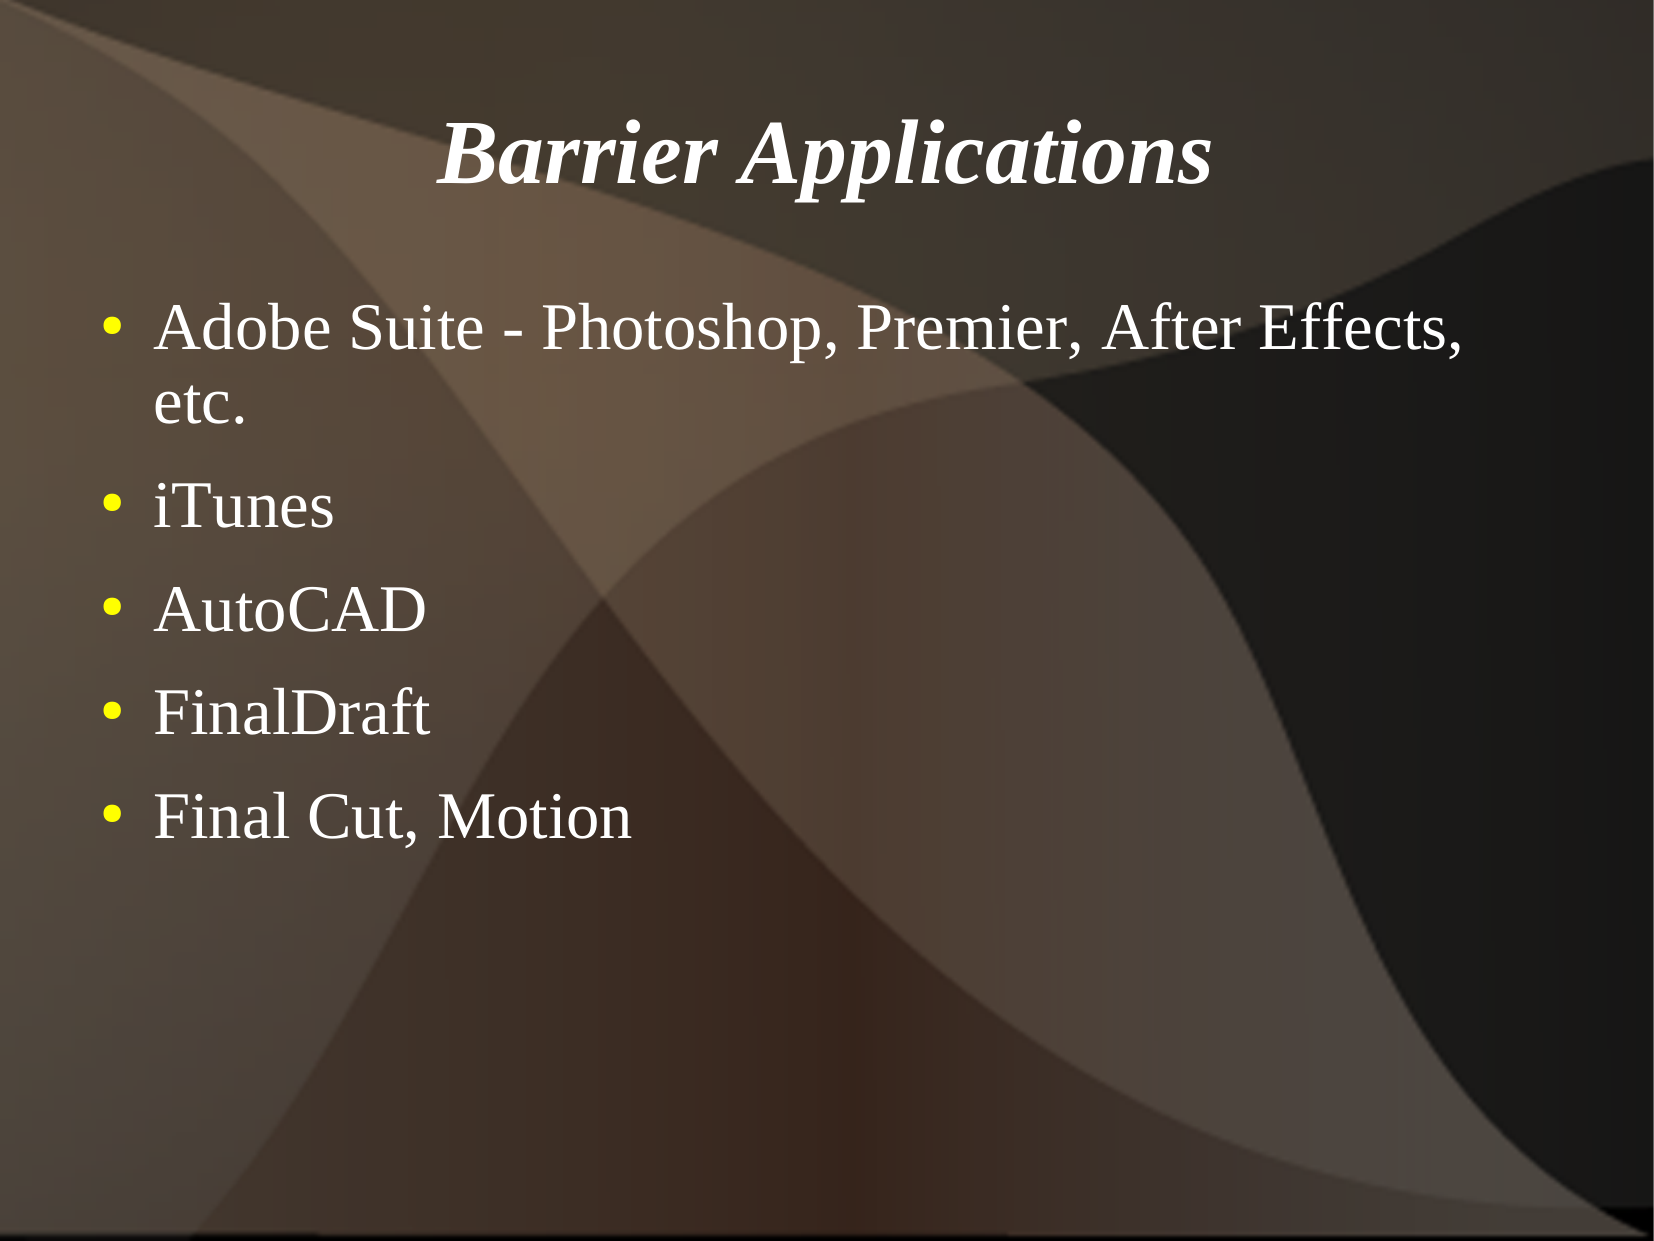

# Barrier Applications
Adobe Suite - Photoshop, Premier, After Effects, etc.
iTunes
AutoCAD
FinalDraft
Final Cut, Motion